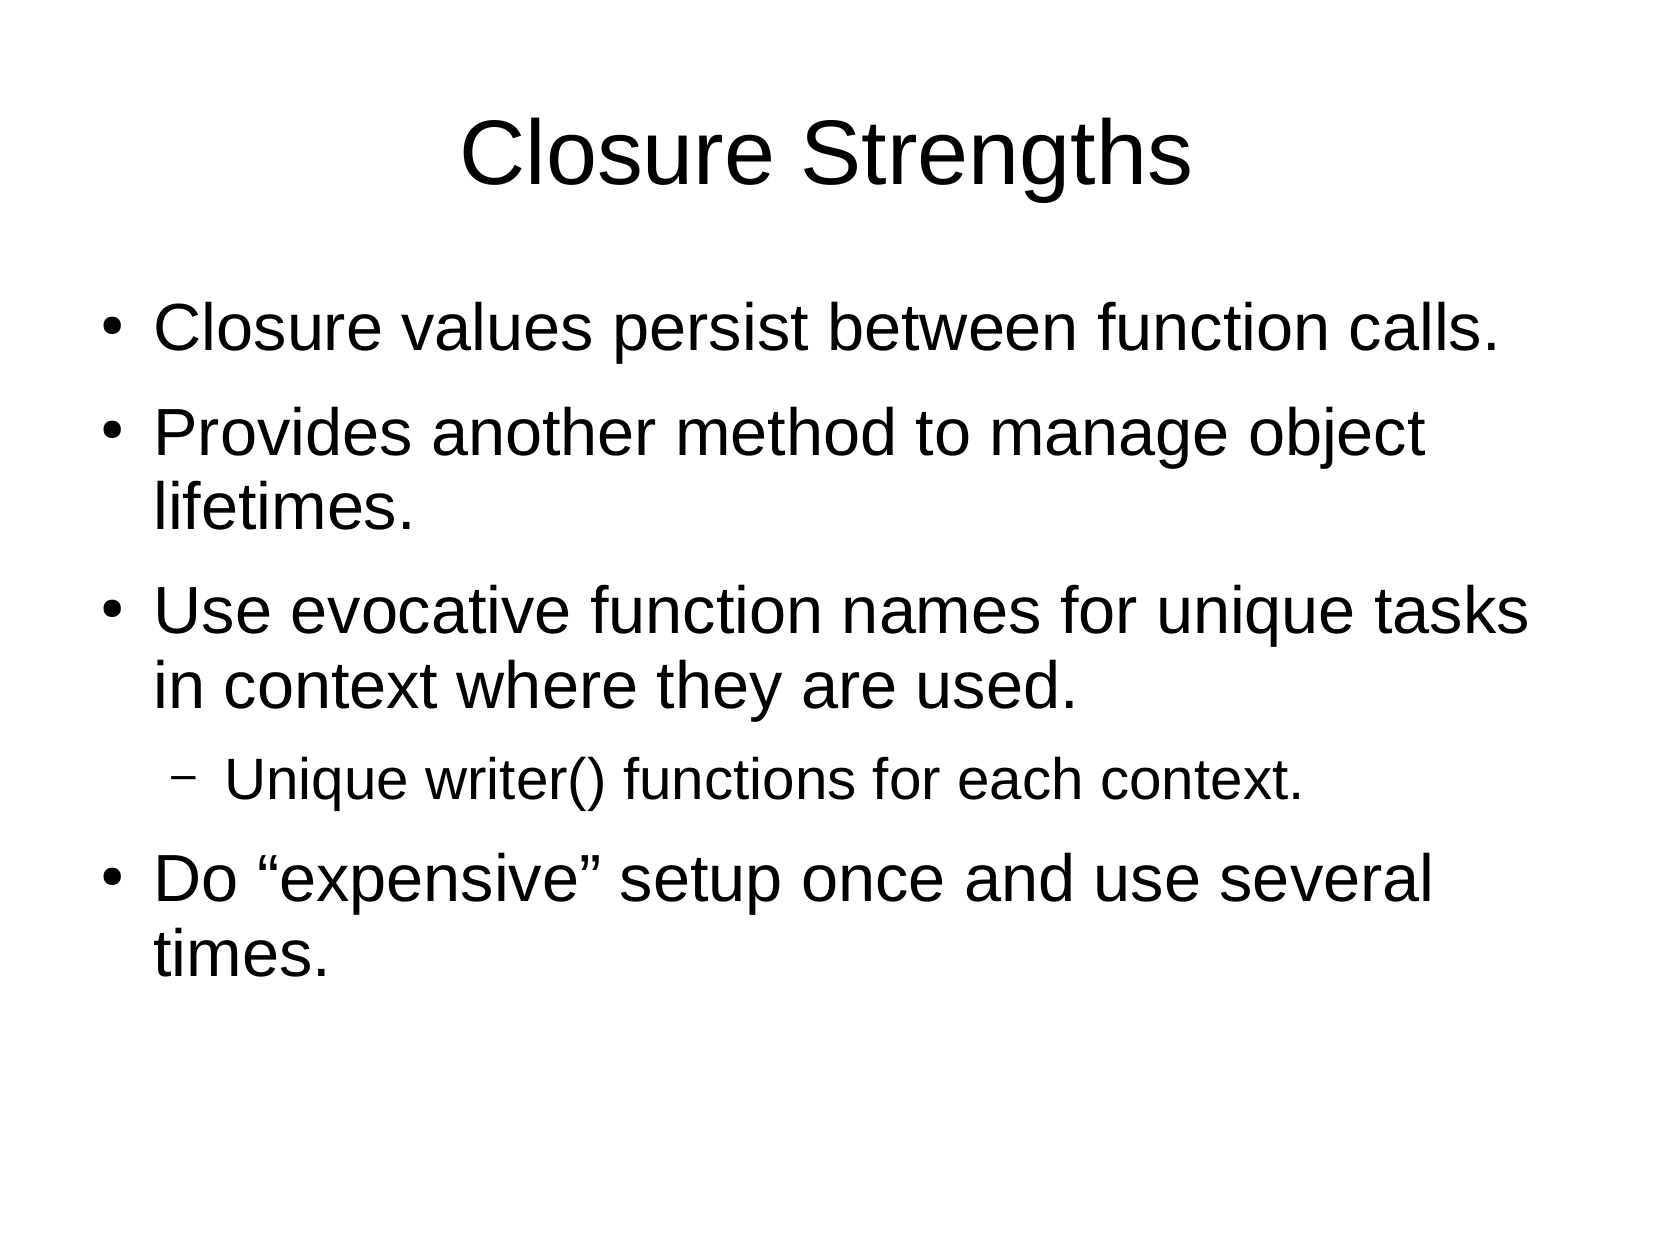

# Closure Strengths
Closure values persist between function calls.
Provides another method to manage object lifetimes.
Use evocative function names for unique tasks in context where they are used.
Unique writer() functions for each context.
Do “expensive” setup once and use several times.